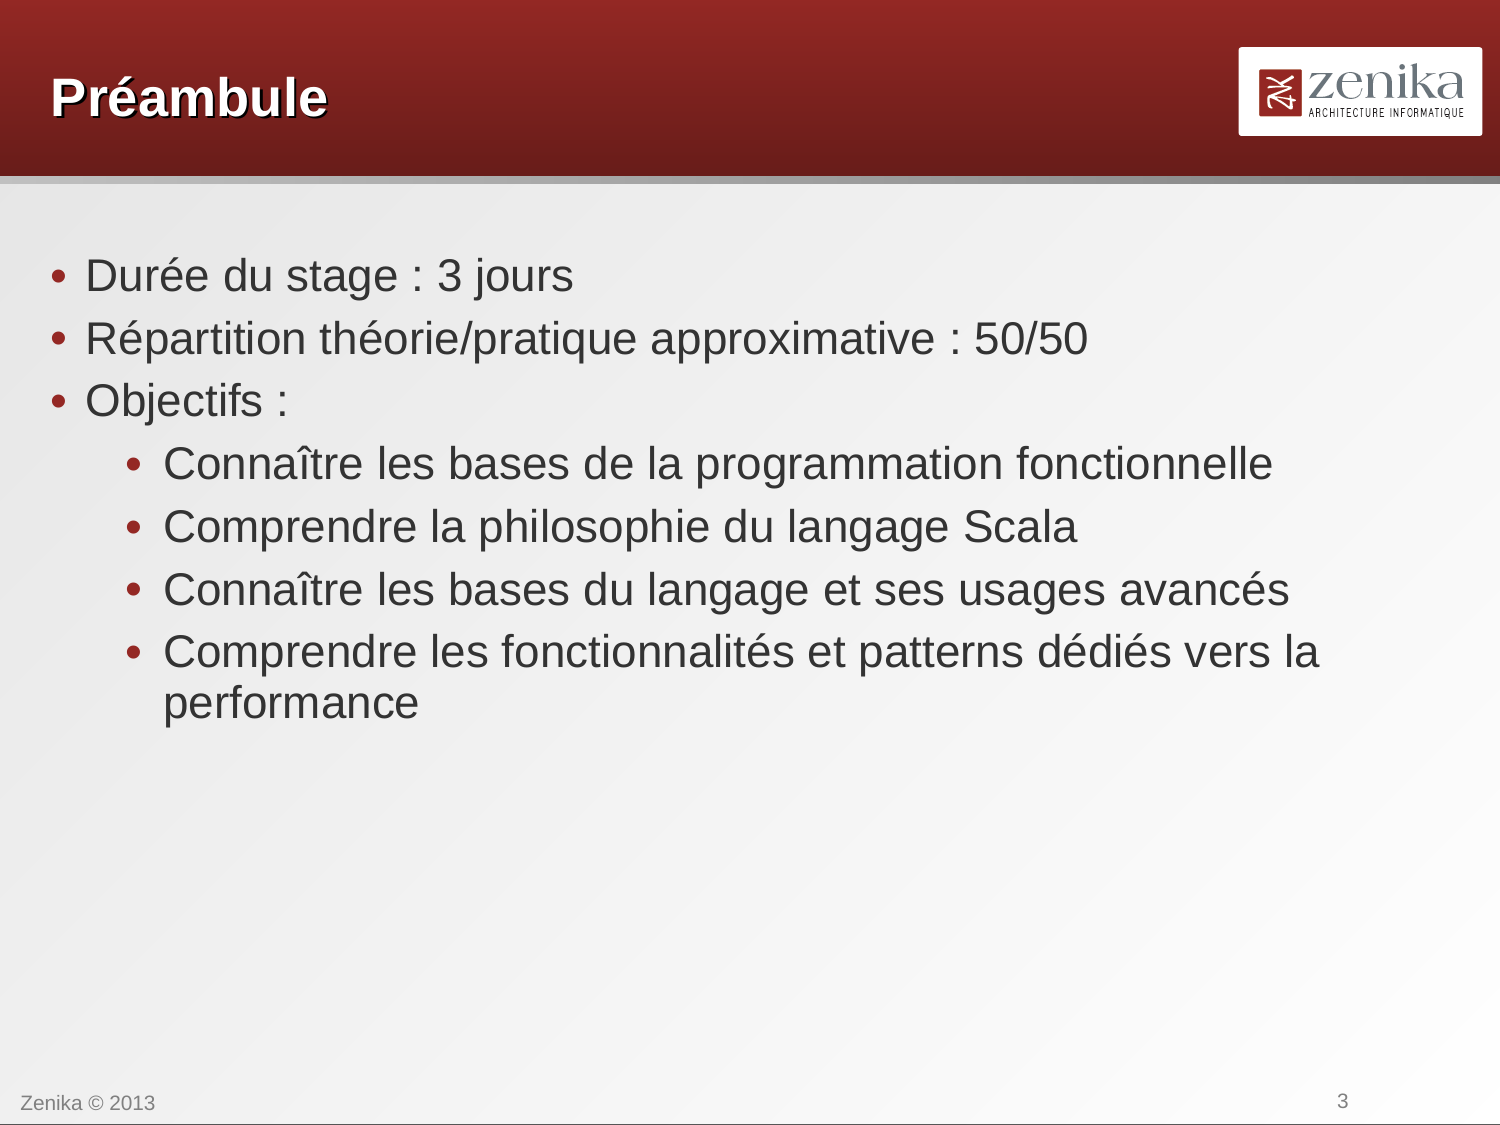

# Préambule
Durée du stage : 3 jours
Répartition théorie/pratique approximative : 50/50
Objectifs :
Connaître les bases de la programmation fonctionnelle
Comprendre la philosophie du langage Scala
Connaître les bases du langage et ses usages avancés
Comprendre les fonctionnalités et patterns dédiés vers la performance